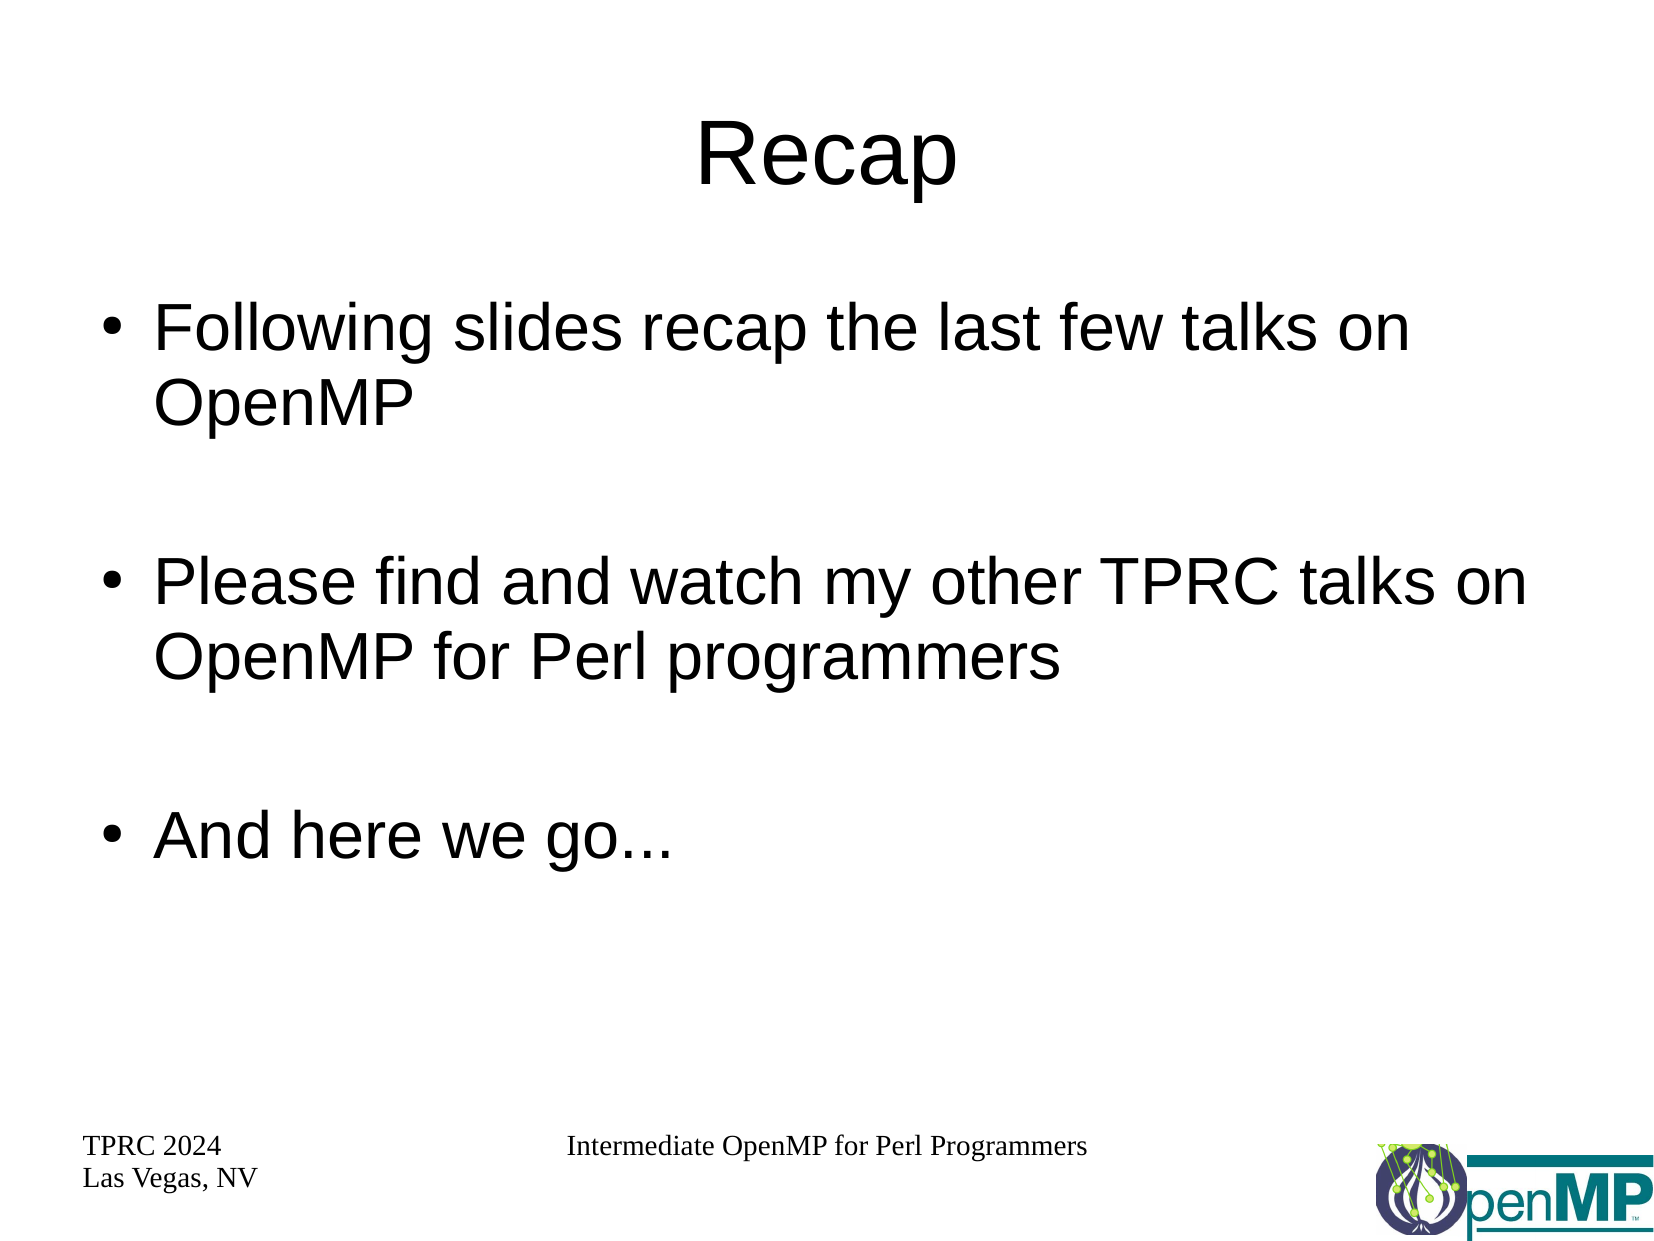

# Recap
Following slides recap the last few talks on OpenMP
Please find and watch my other TPRC talks on OpenMP for Perl programmers
And here we go...